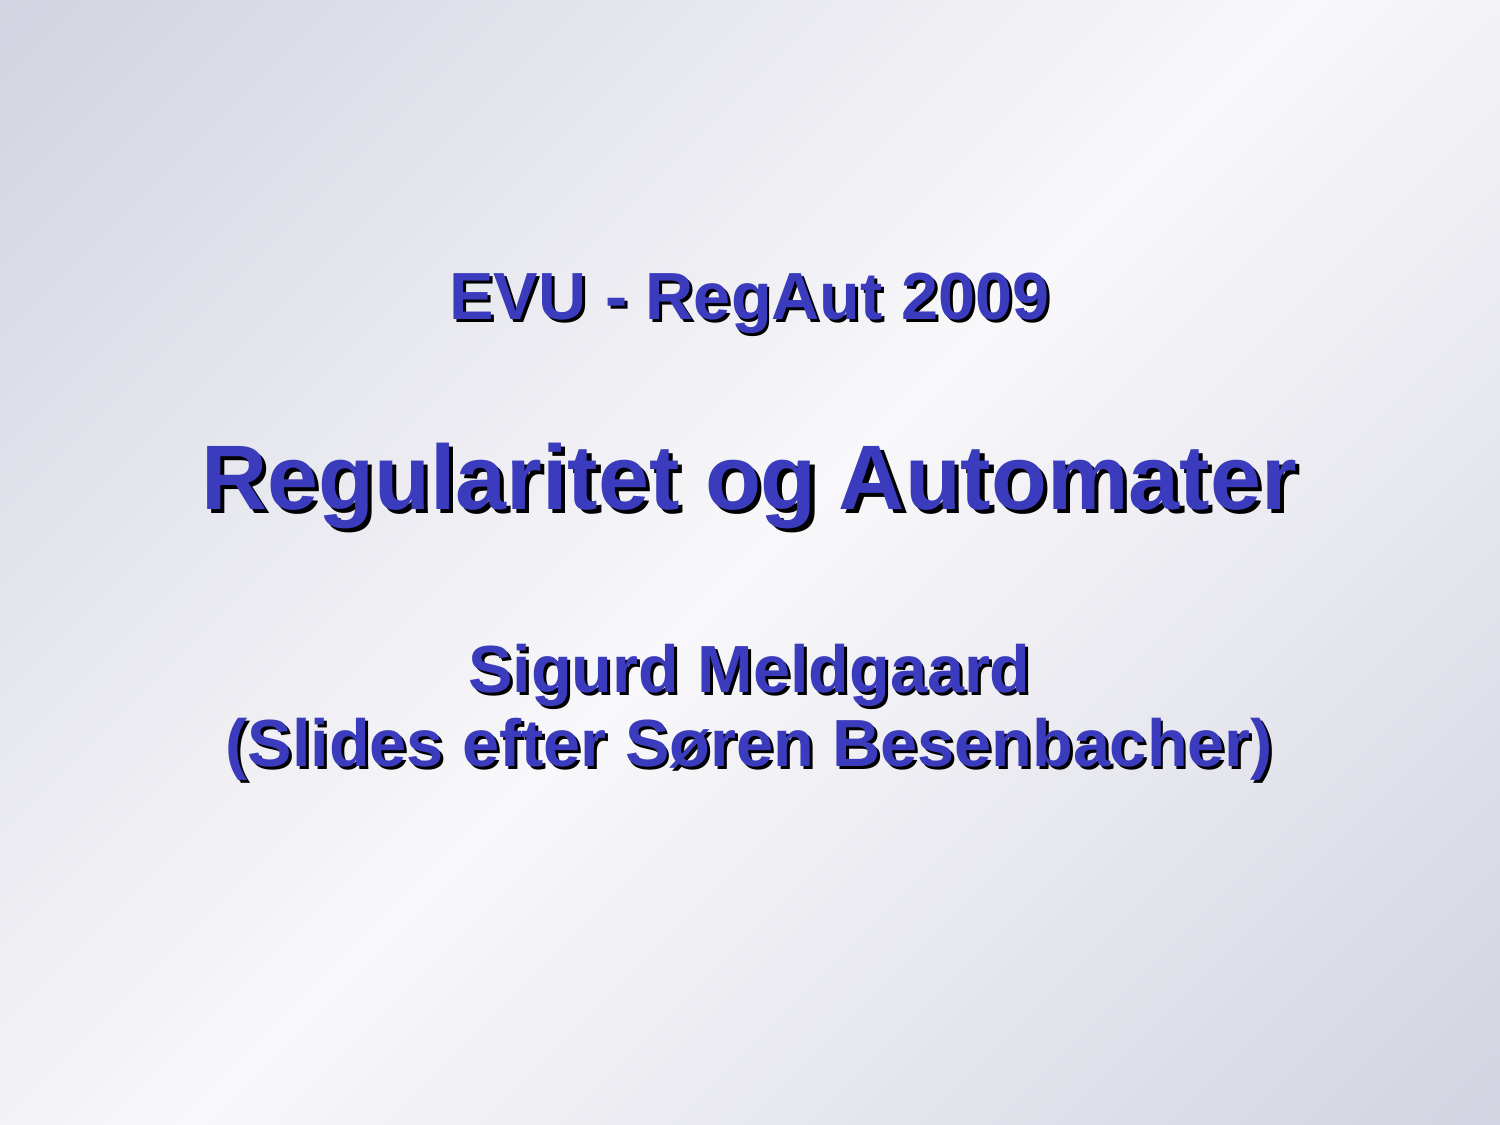

# EVU - RegAut 2009 Regularitet og Automater Sigurd Meldgaard (Slides efter Søren Besenbacher)